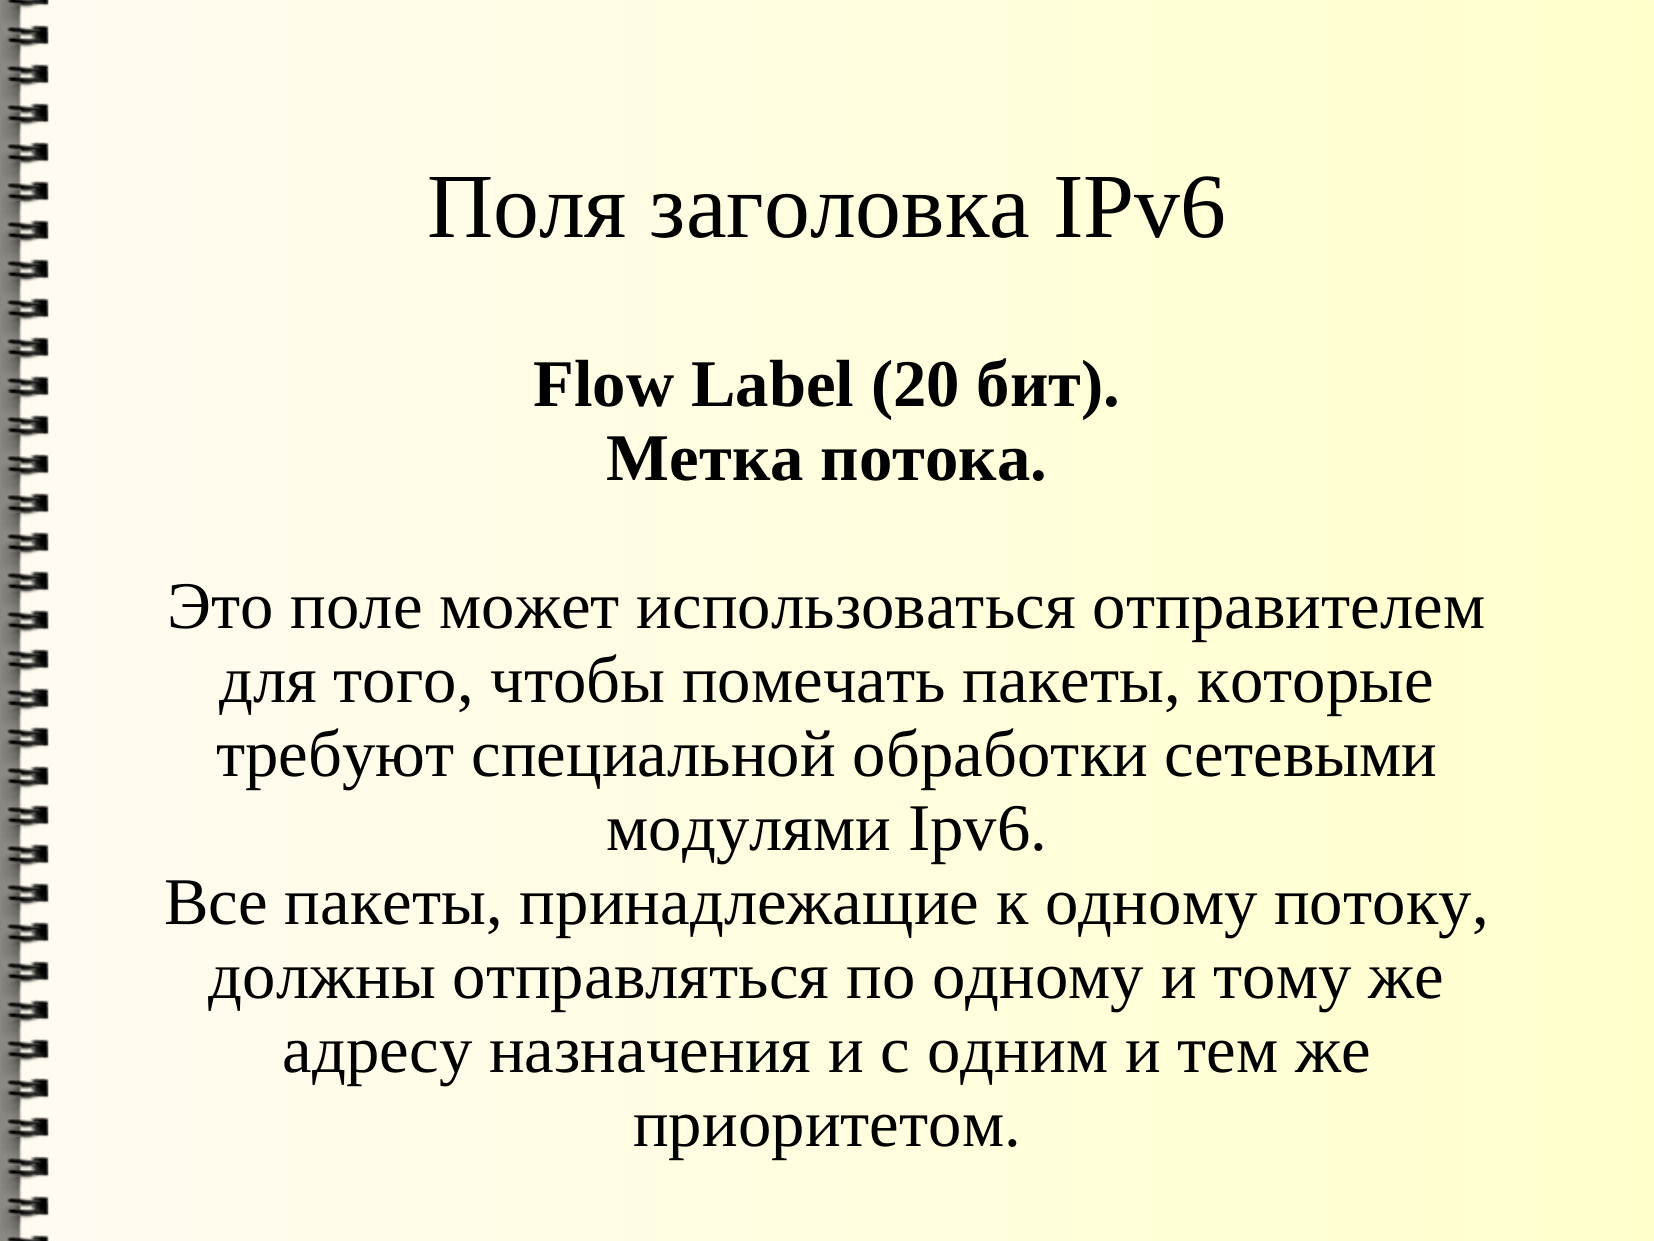

# Поля заголовка IPv6
Flow Label (20 бит).
Метка потока.
Это поле может использоваться отправителем для того, чтобы помечать пакеты, которые требуют специальной обработки сетевыми модулями Ipv6.
Все пакеты, принадлежащие к одному потоку, должны отправляться по одному и тому же адресу назначения и с одним и тем же приоритетом.